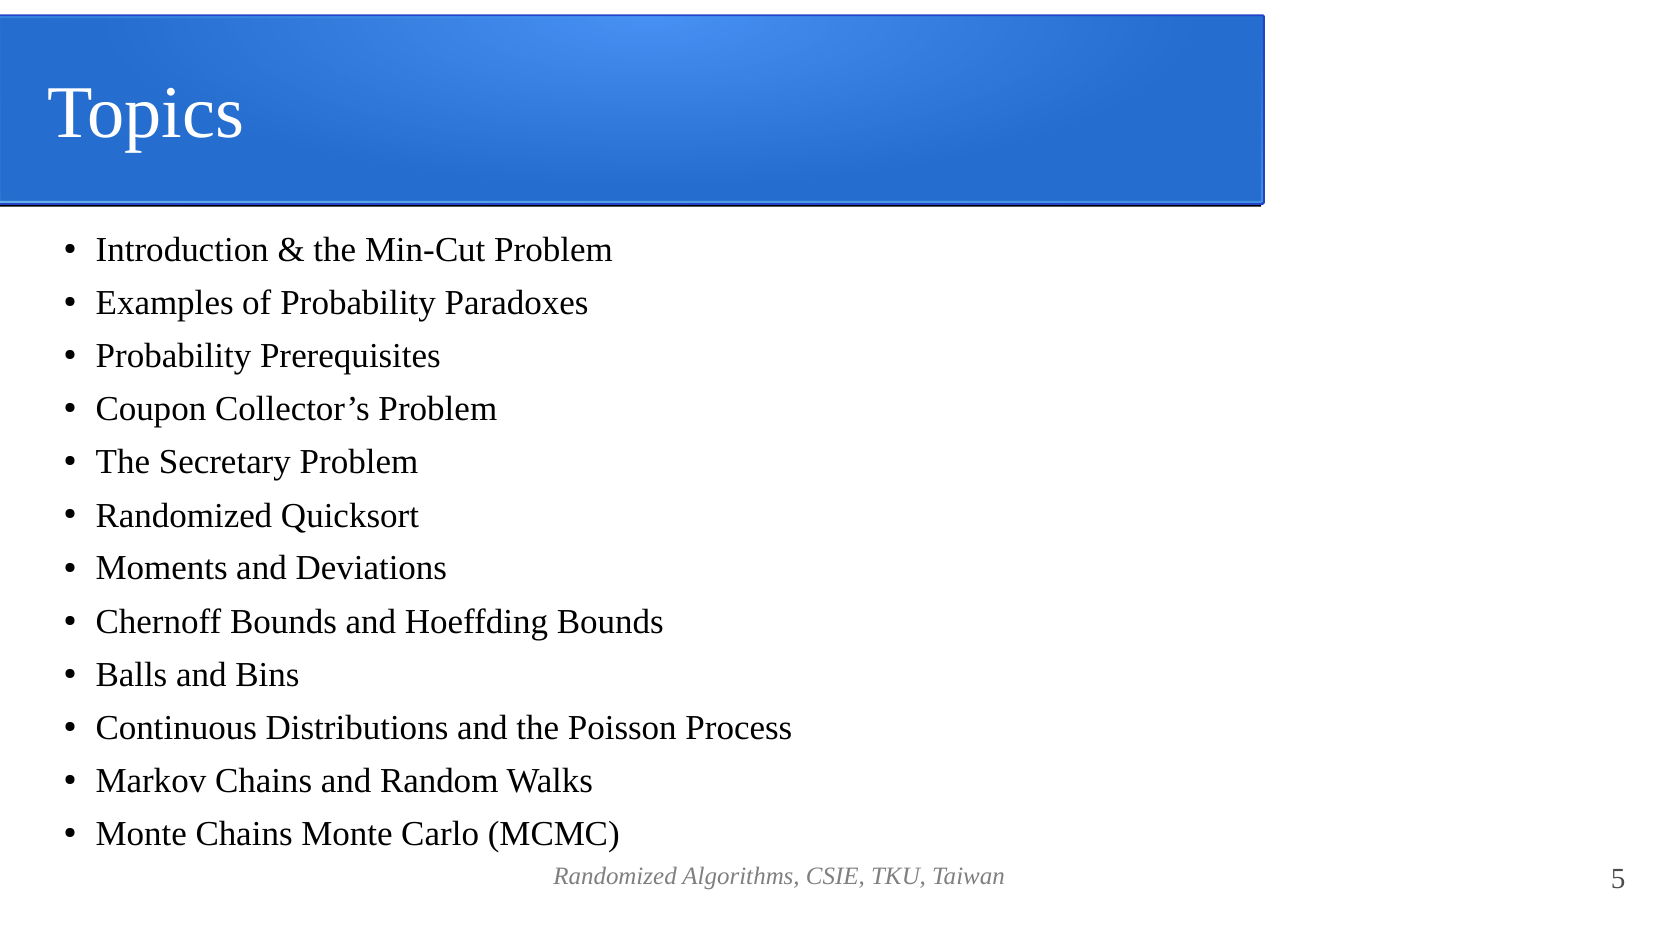

# Topics
Introduction & the Min-Cut Problem
Examples of Probability Paradoxes
Probability Prerequisites
Coupon Collector’s Problem
The Secretary Problem
Randomized Quicksort
Moments and Deviations
Chernoff Bounds and Hoeffding Bounds
Balls and Bins
Continuous Distributions and the Poisson Process
Markov Chains and Random Walks
Monte Chains Monte Carlo (MCMC)
Randomized Algorithms, CSIE, TKU, Taiwan
5